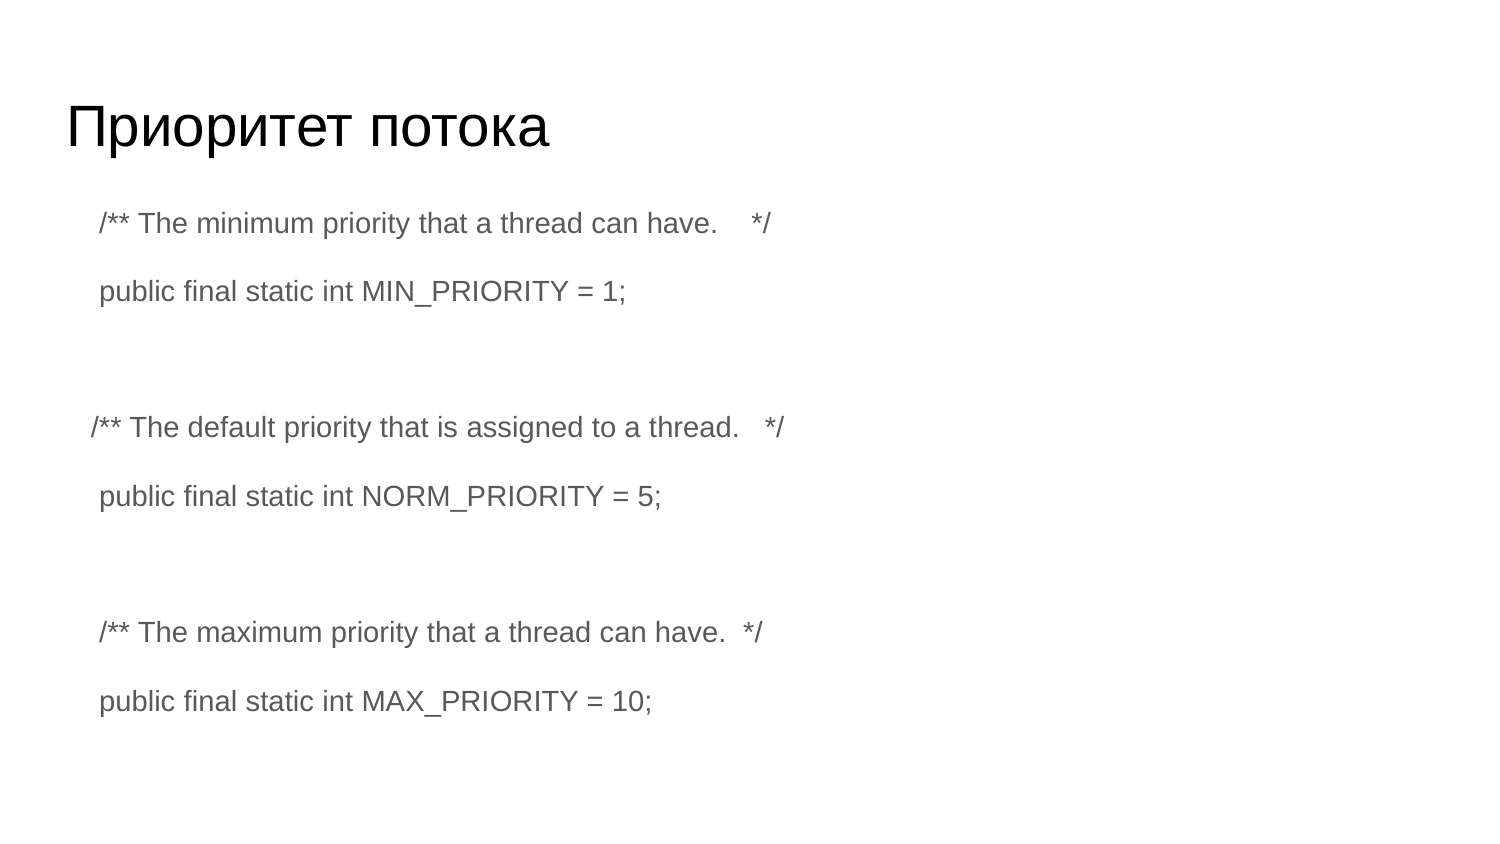

# Приоритет потока
 /** The minimum priority that a thread can have. */
 public final static int MIN_PRIORITY = 1;
 /** The default priority that is assigned to a thread. */
 public final static int NORM_PRIORITY = 5;
 /** The maximum priority that a thread can have. */
 public final static int MAX_PRIORITY = 10;